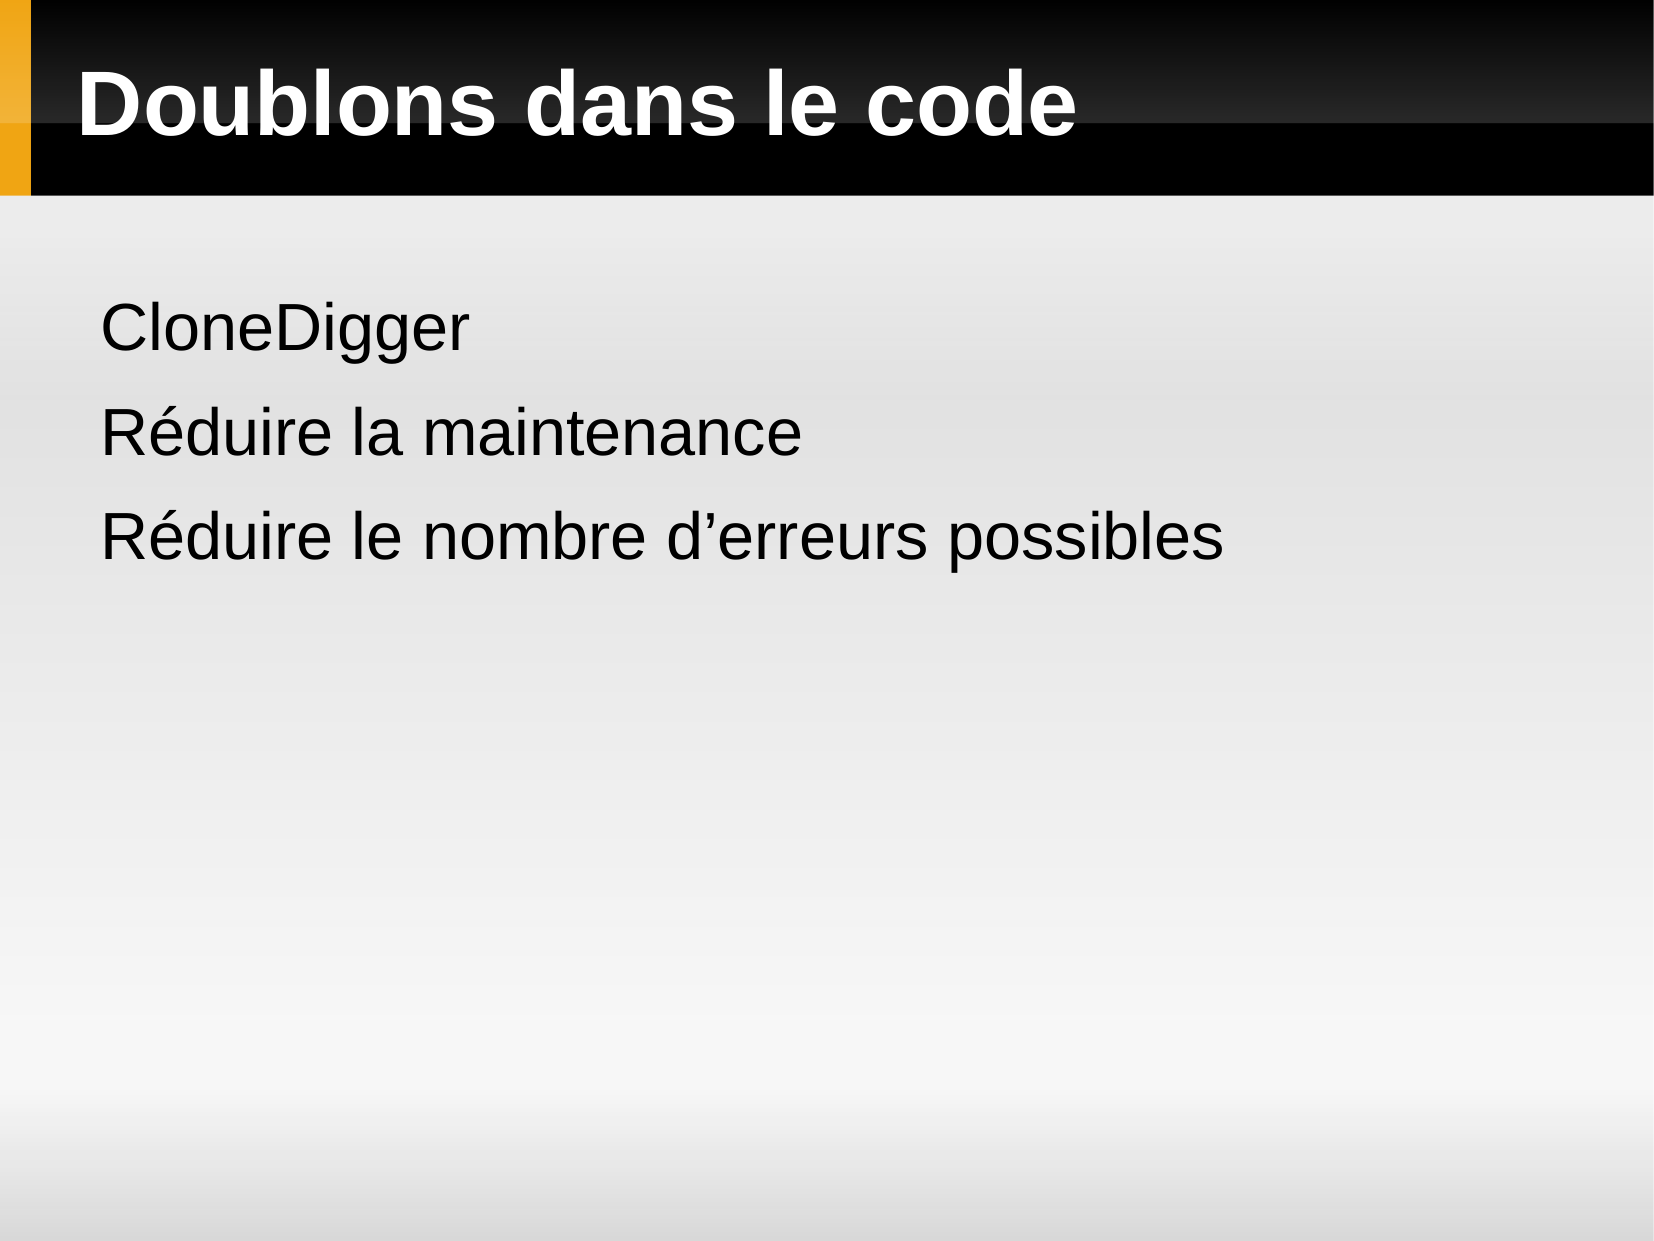

# Doublons dans le code
CloneDigger
Réduire la maintenance
Réduire le nombre d’erreurs possibles